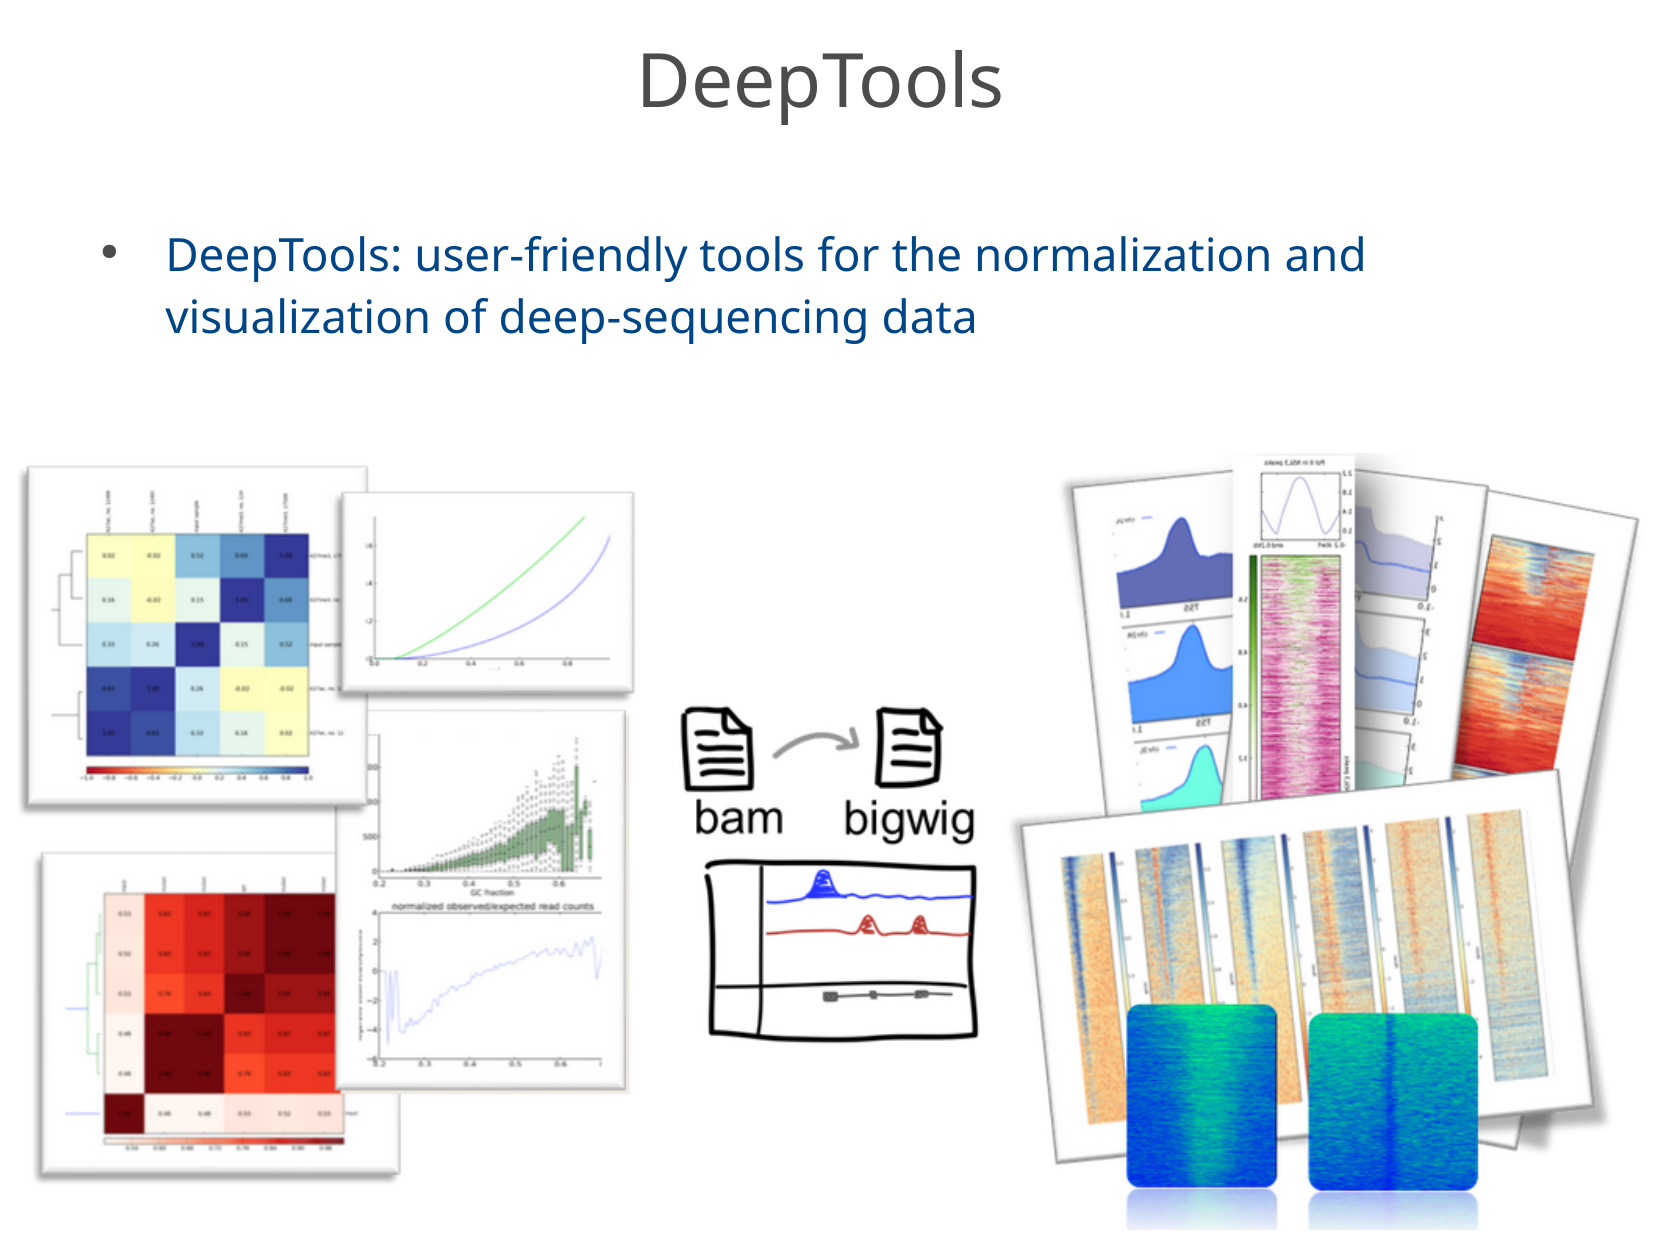

# DeepTools
DeepTools: user-friendly tools for the normalization and visualization of deep-sequencing data